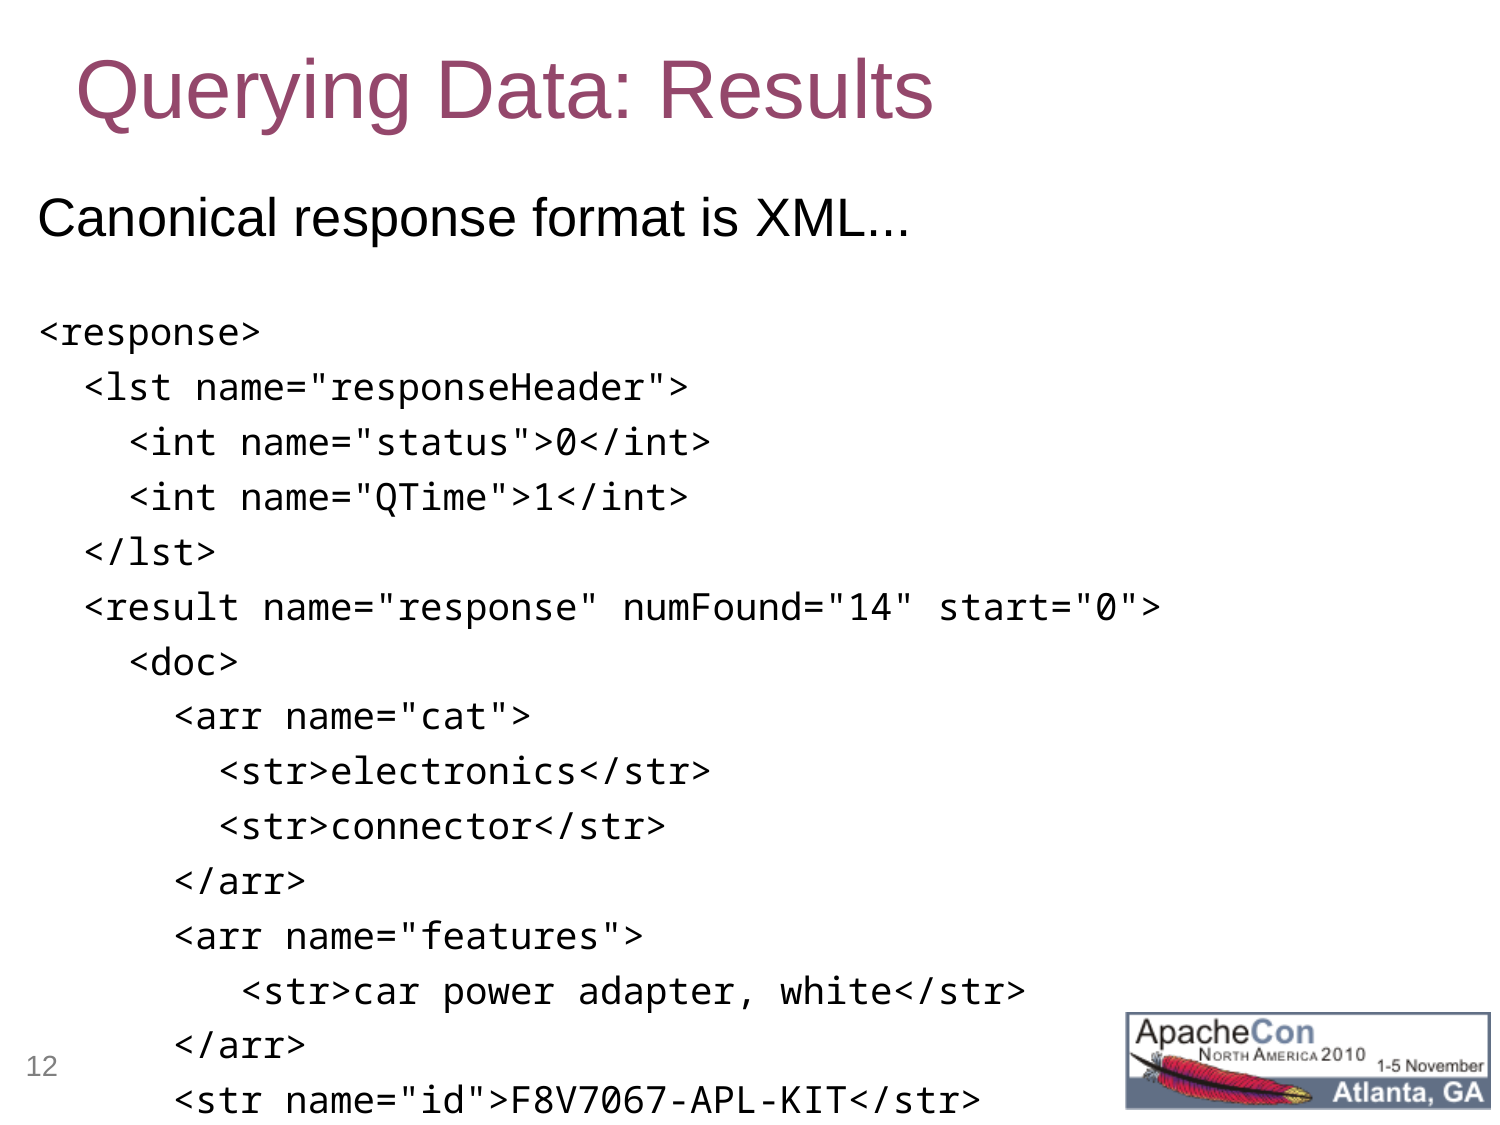

# Querying Data: Results
Canonical response format is XML...
<response>
 <lst name="responseHeader">
 <int name="status">0</int>
 <int name="QTime">1</int>
 </lst>
 <result name="response" numFound="14" start="0">
 <doc>
 <arr name="cat">
 <str>electronics</str>
 <str>connector</str>
 </arr>
 <arr name="features">
 <str>car power adapter, white</str>
 </arr>
 <str name="id">F8V7067-APL-KIT</str>
 <bool name=”inStock”>true</bool>
 ...
12